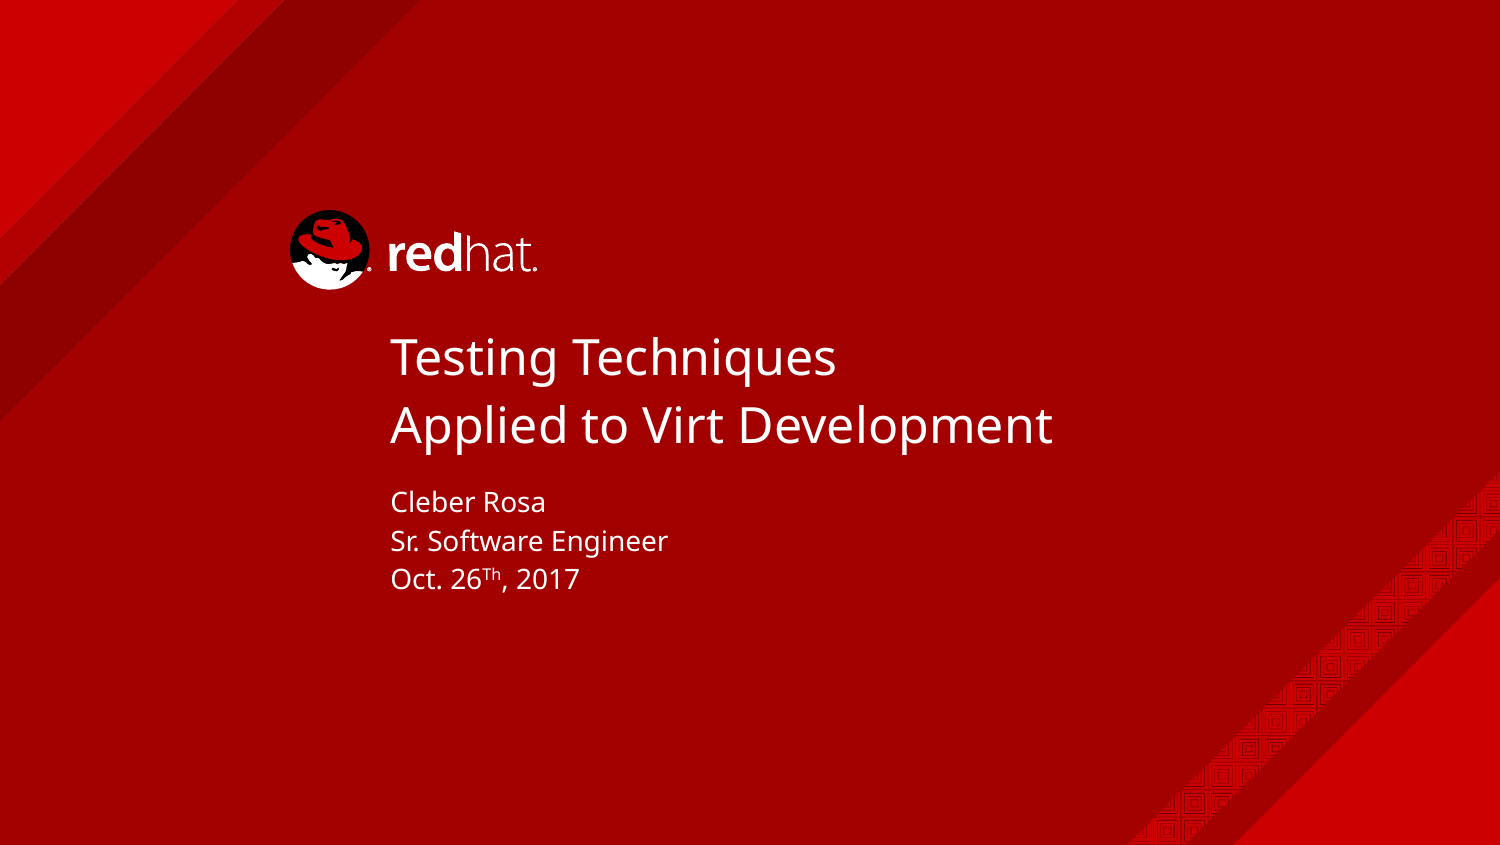

# Testing Techniques Applied to Virt Development
Cleber Rosa
Sr. Software Engineer
Oct. 26Th, 2017
INSERT DESIGNATOR, IF NEEDED
1